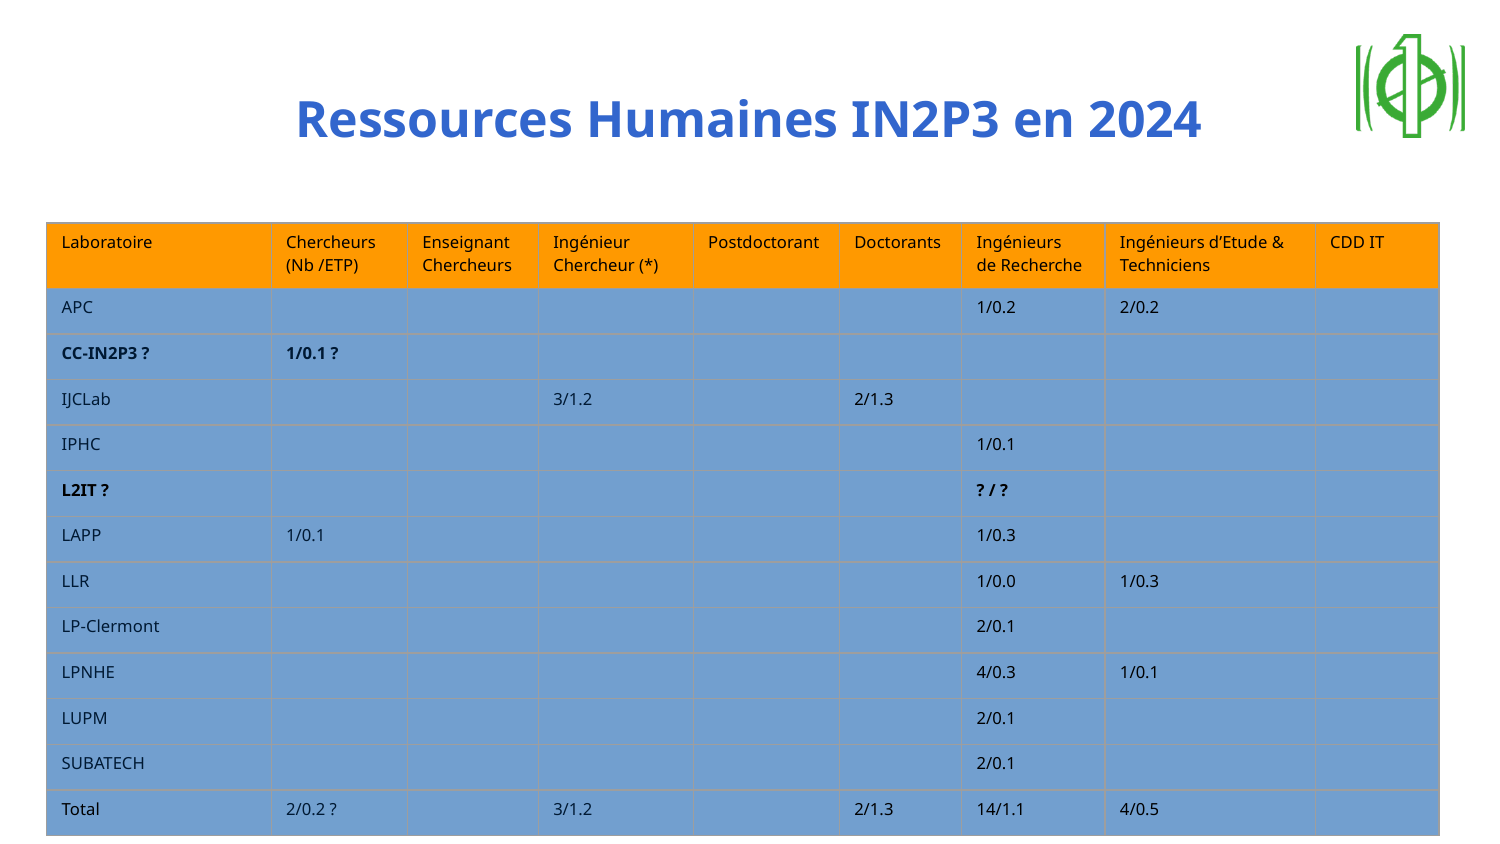

Ressources Humaines IN2P3 en 2024
| Laboratoire | Chercheurs (Nb /ETP) | Enseignant Chercheurs | Ingénieur Chercheur (\*) | Postdoctorant | Doctorants | Ingénieurs de Recherche | Ingénieurs d’Etude & Techniciens | CDD IT |
| --- | --- | --- | --- | --- | --- | --- | --- | --- |
| APC | | | | | | 1/0.2 | 2/0.2 | |
| CC-IN2P3 ? | 1/0.1 ? | | | | | | | |
| IJCLab | | | 3/1.2 | | 2/1.3 | | | |
| IPHC | | | | | | 1/0.1 | | |
| L2IT ? | | | | | | ? / ? | | |
| LAPP | 1/0.1 | | | | | 1/0.3 | | |
| LLR | | | | | | 1/0.0 | 1/0.3 | |
| LP-Clermont | | | | | | 2/0.1 | | |
| LPNHE | | | | | | 4/0.3 | 1/0.1 | |
| LUPM | | | | | | 2/0.1 | | |
| SUBATECH | | | | | | 2/0.1 | | |
| Total | 2/0.2 ? | | 3/1.2 | | 2/1.3 | 14/1.1 | 4/0.5 | |